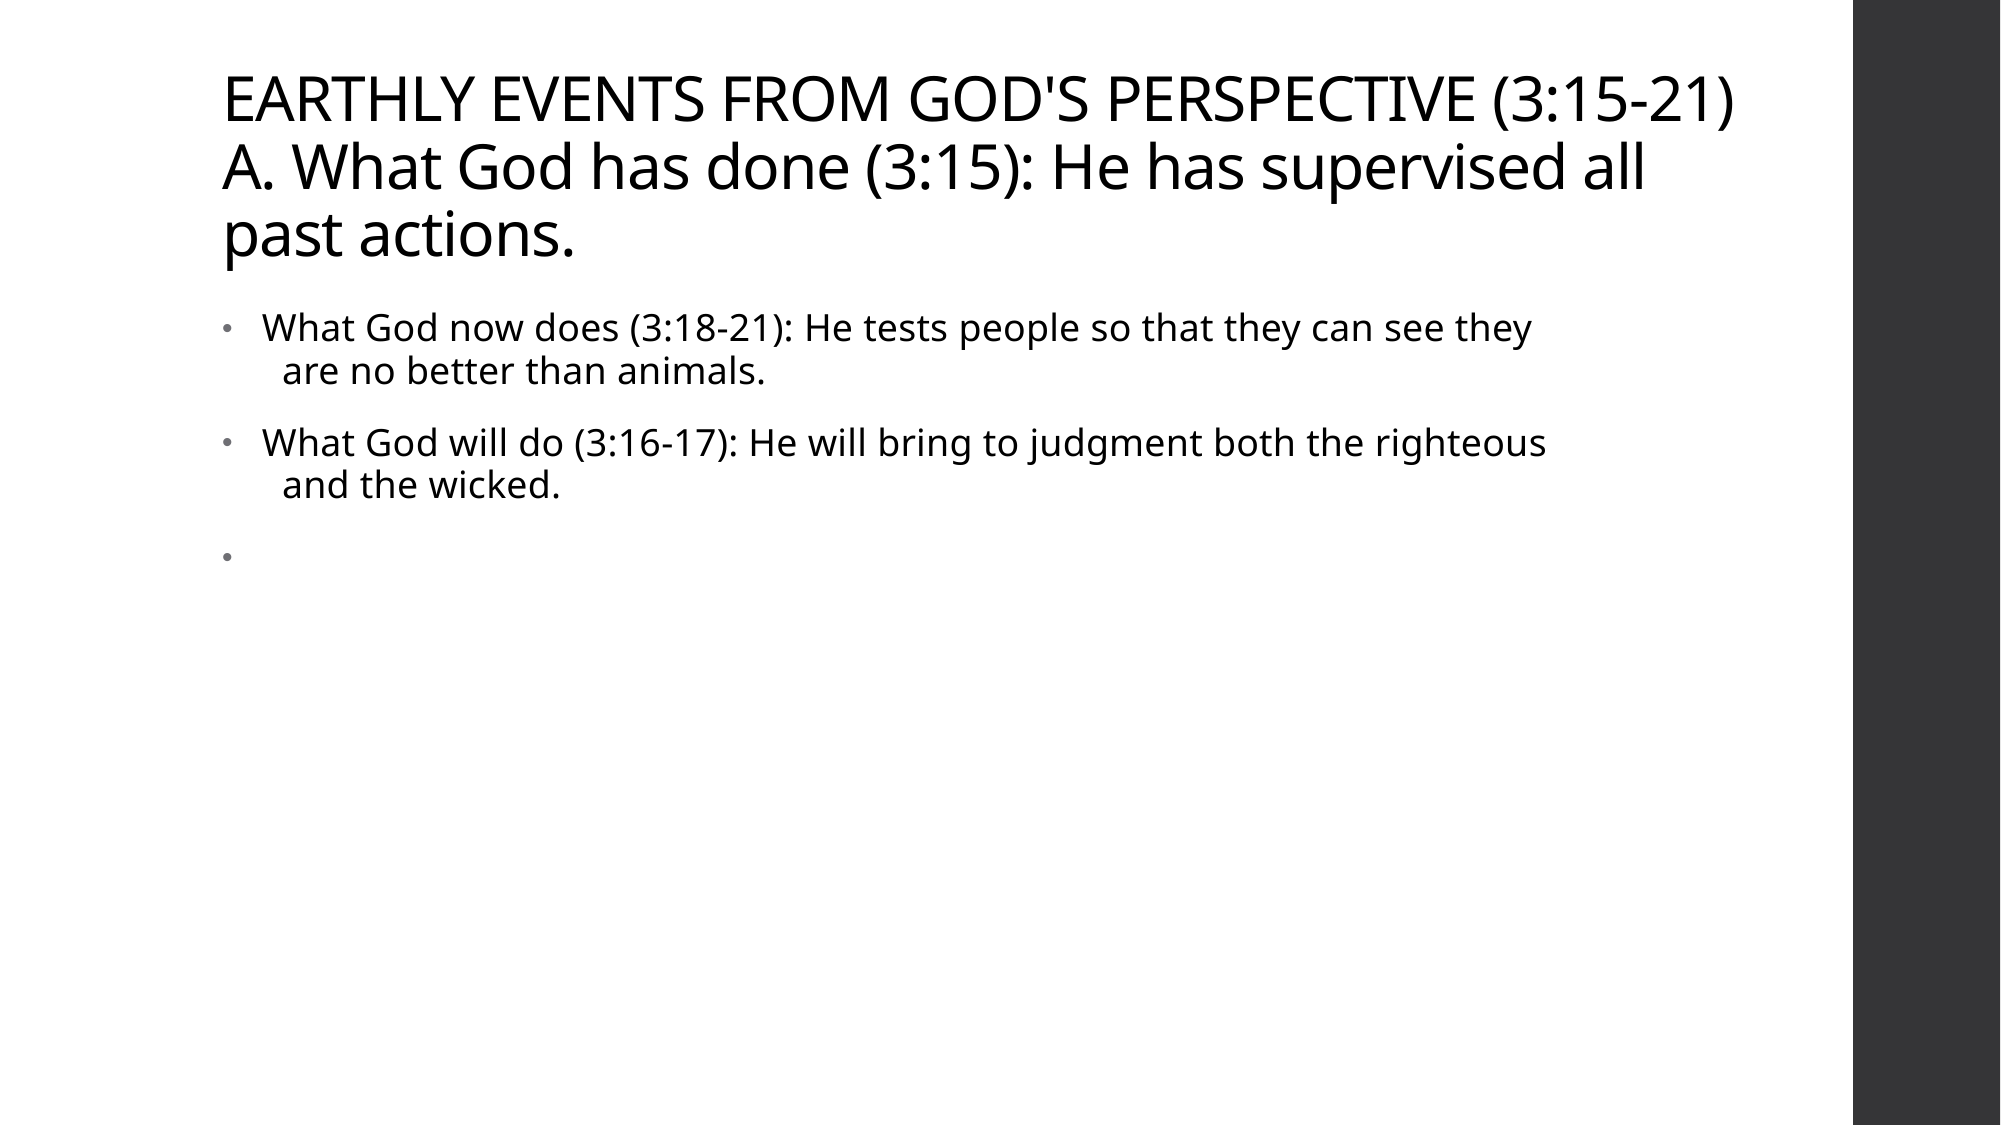

# EARTHLY EVENTS FROM GOD'S PERSPECTIVE (3:15-21) A. What God has done (3:15): He has supervised all past actions.
 What God now does (3:18-21): He tests people so that they can see they are no better than animals.
 What God will do (3:16-17): He will bring to judgment both the righteous and the wicked.